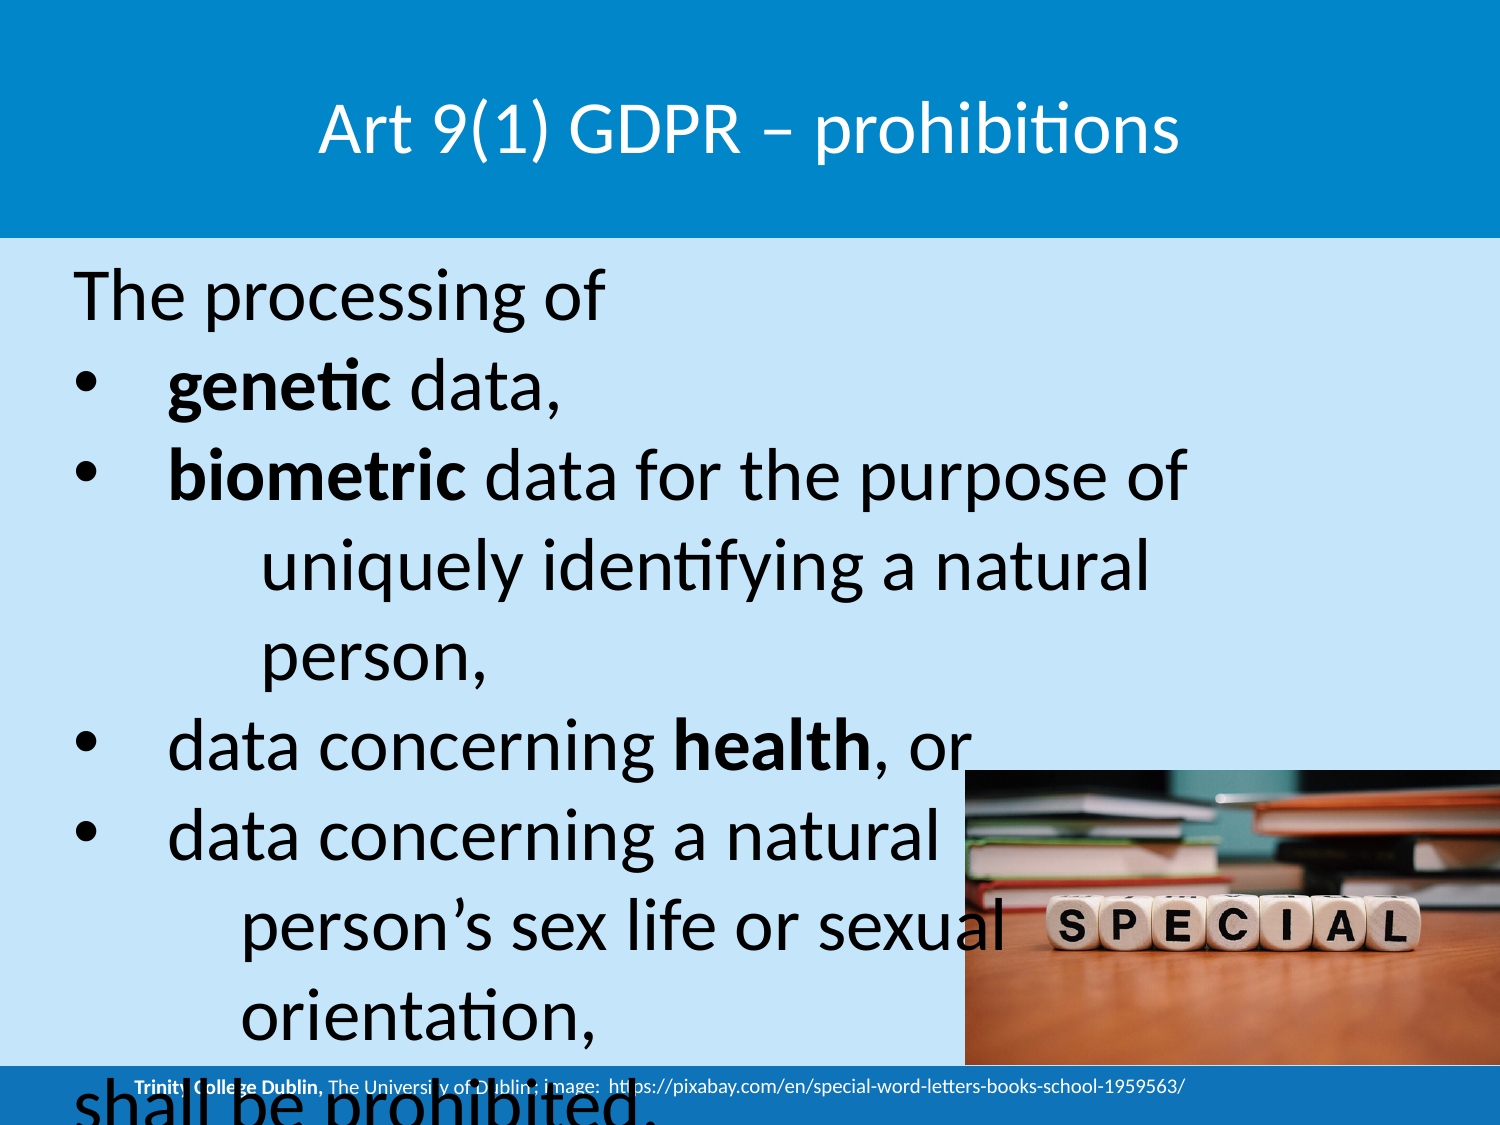

Art 9(1) GDPR – prohibitions
The processing of
genetic data,
biometric data for the purpose of uniquely identifying a natural person,
data concerning health, or
data concerning a natural
 person’s sex life or sexual
 orientation,
shall be prohibited.
; image:
https://pixabay.com/en/special-word-letters-books-school-1959563/